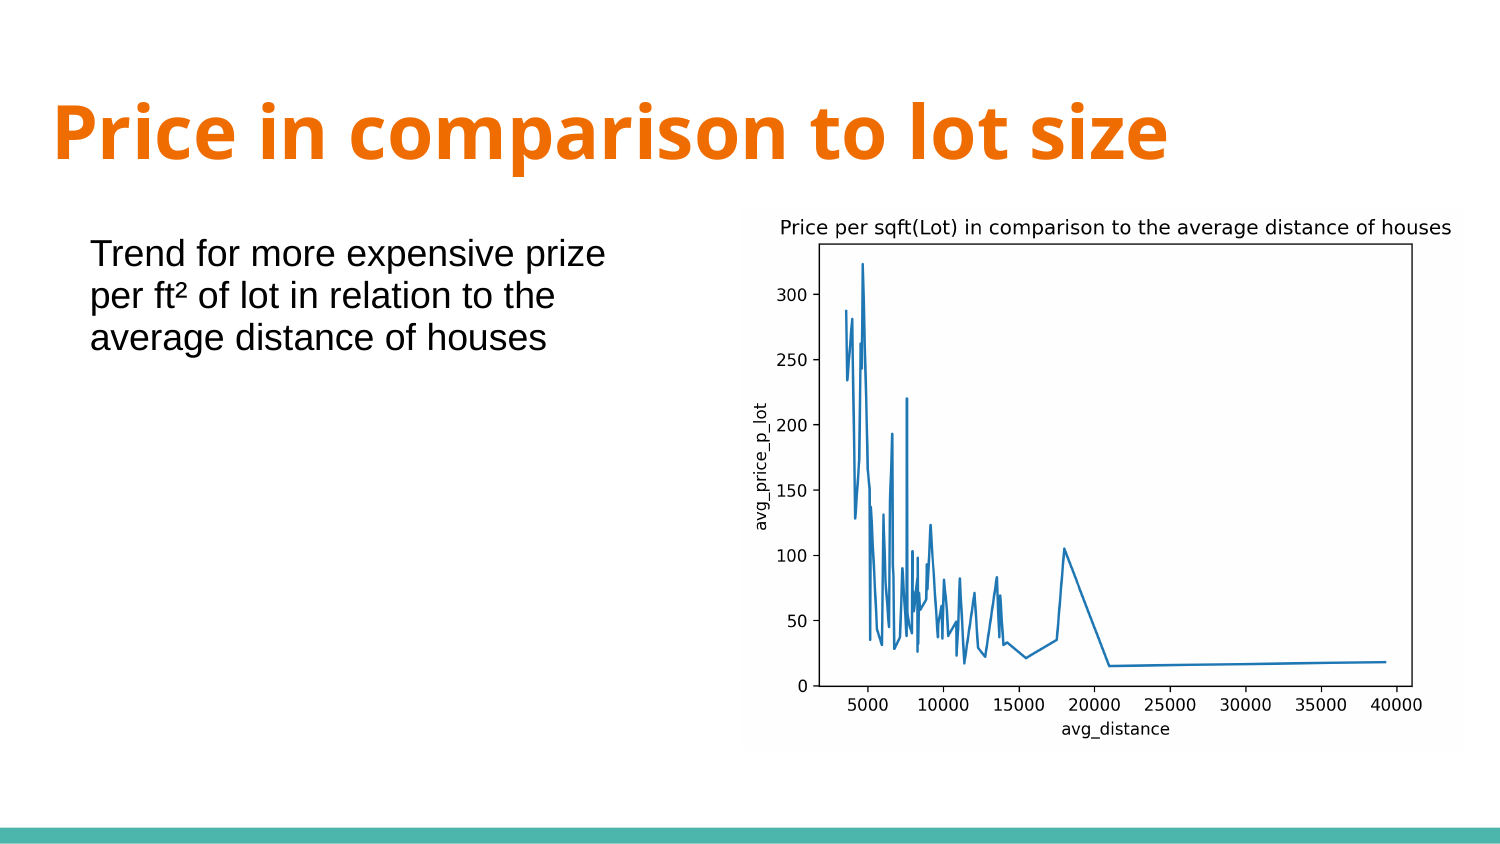

# Price in comparison to lot size
Trend for more expensive prize per ft² of lot in relation to the average distance of houses